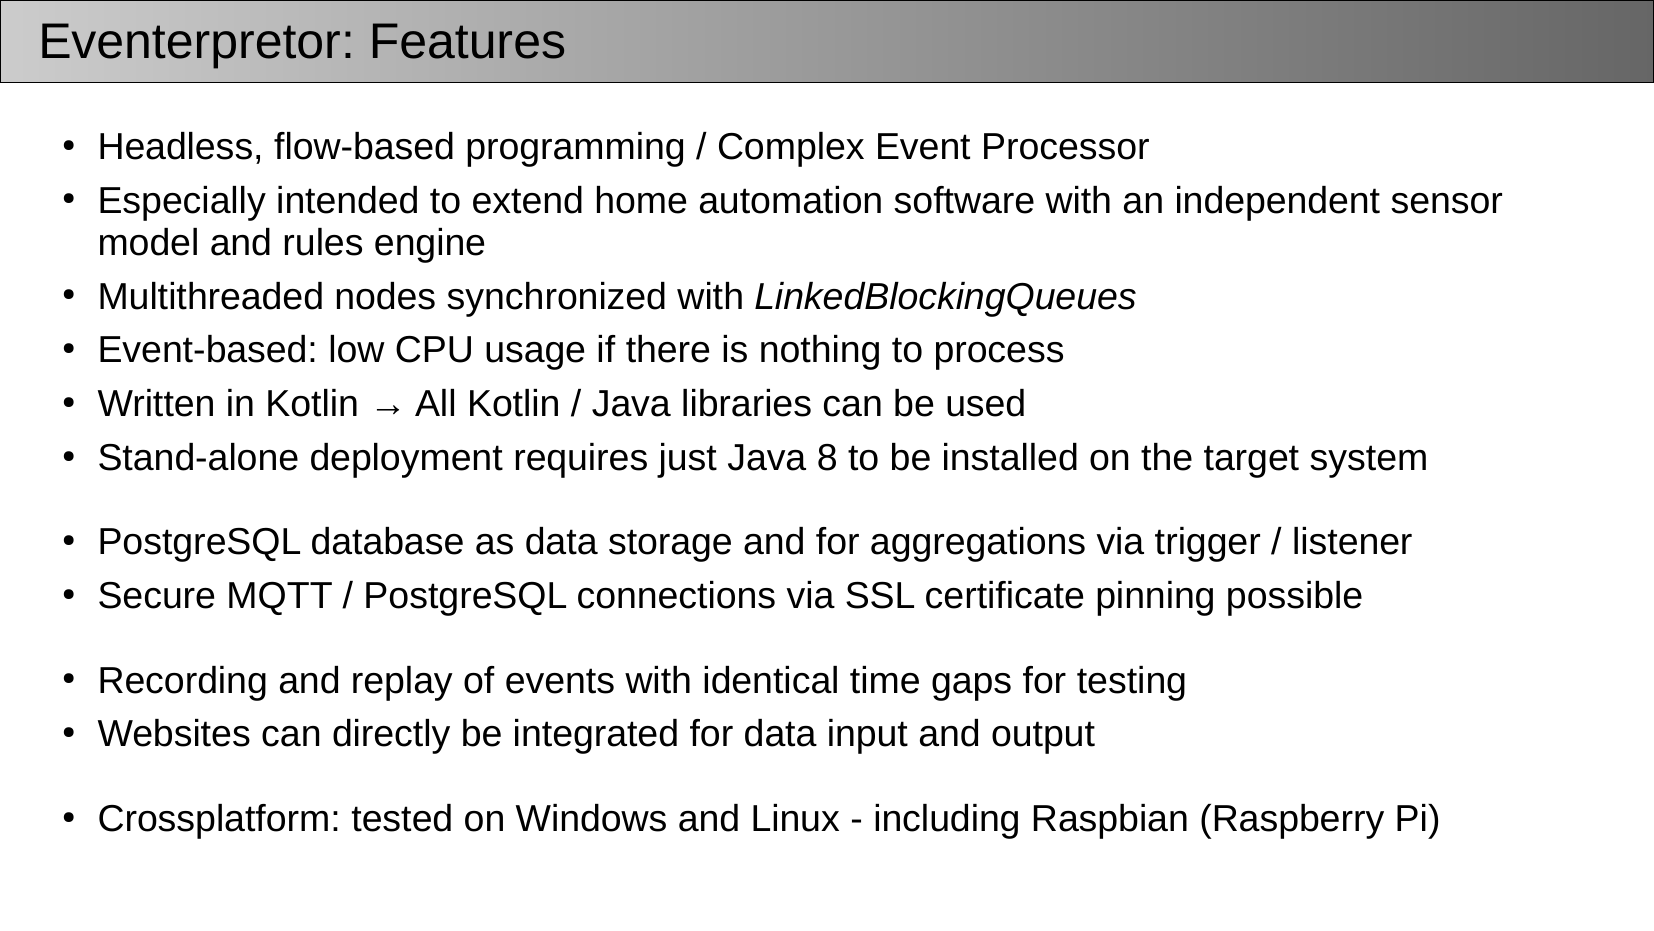

Eventerpretor: Features
Headless, flow-based programming / Complex Event Processor
Especially intended to extend home automation software with an independent sensor model and rules engine
Multithreaded nodes synchronized with LinkedBlockingQueues
Event-based: low CPU usage if there is nothing to process
Written in Kotlin → All Kotlin / Java libraries can be used
Stand-alone deployment requires just Java 8 to be installed on the target system
PostgreSQL database as data storage and for aggregations via trigger / listener
Secure MQTT / PostgreSQL connections via SSL certificate pinning possible
Recording and replay of events with identical time gaps for testing
Websites can directly be integrated for data input and output
Crossplatform: tested on Windows and Linux - including Raspbian (Raspberry Pi)